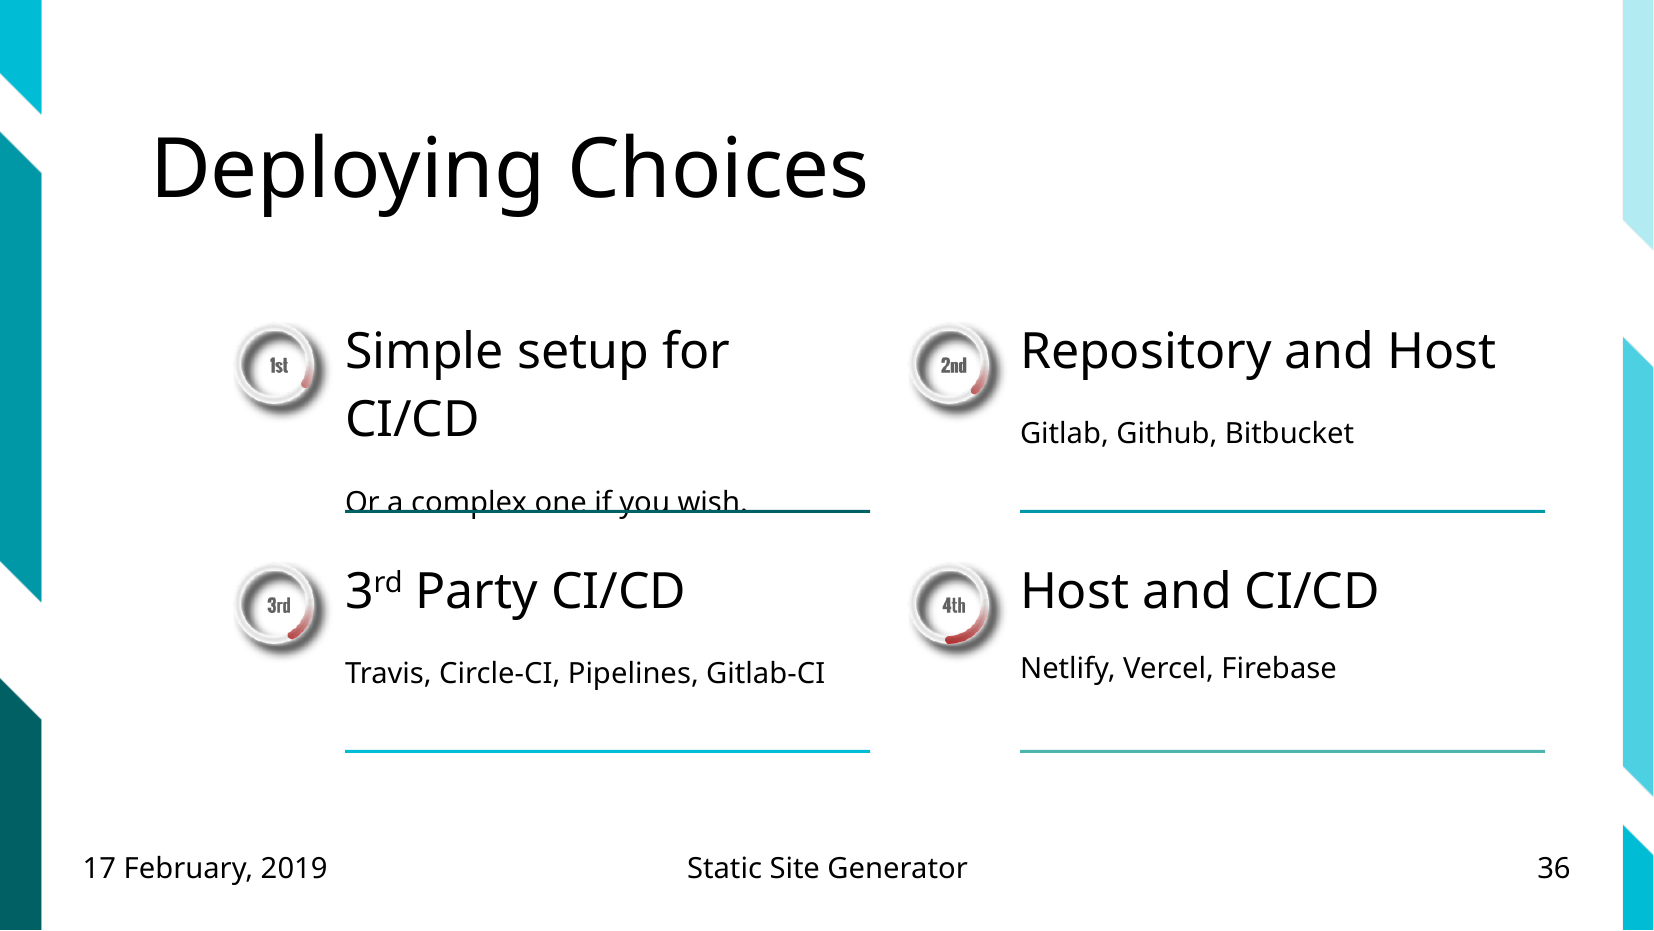

# Deploying Choices
Simple setup for CI/CD
Or a complex one if you wish.
Repository and Host
Gitlab, Github, Bitbucket
3rd Party CI/CD
Travis, Circle-CI, Pipelines, Gitlab-CI
Host and CI/CD
Netlify, Vercel, Firebase
17 February, 2019
Static Site Generator
36